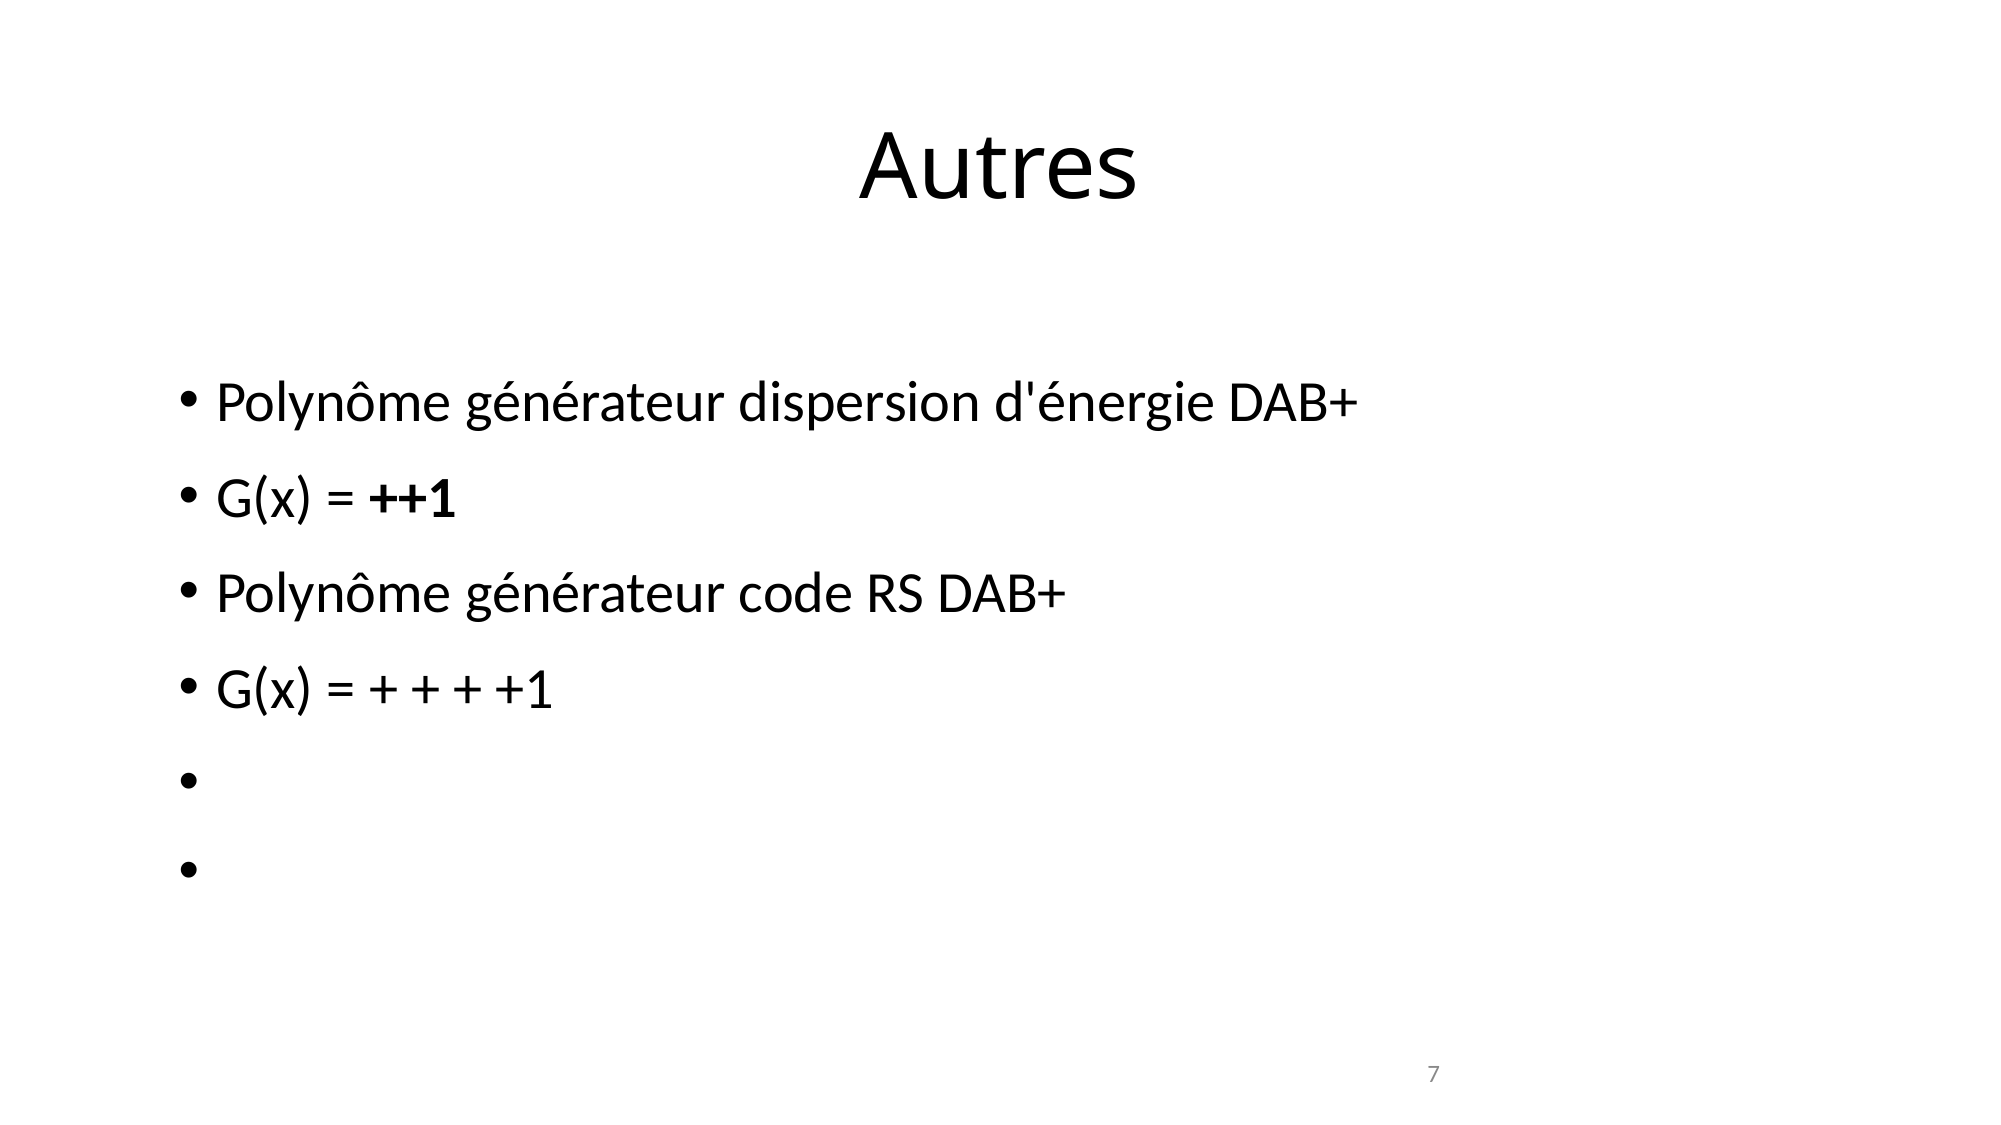

# Autres
Polynôme générateur dispersion d'énergie DAB+
G(x) = ++1
Polynôme générateur code RS DAB+
G(x) = + + + +1